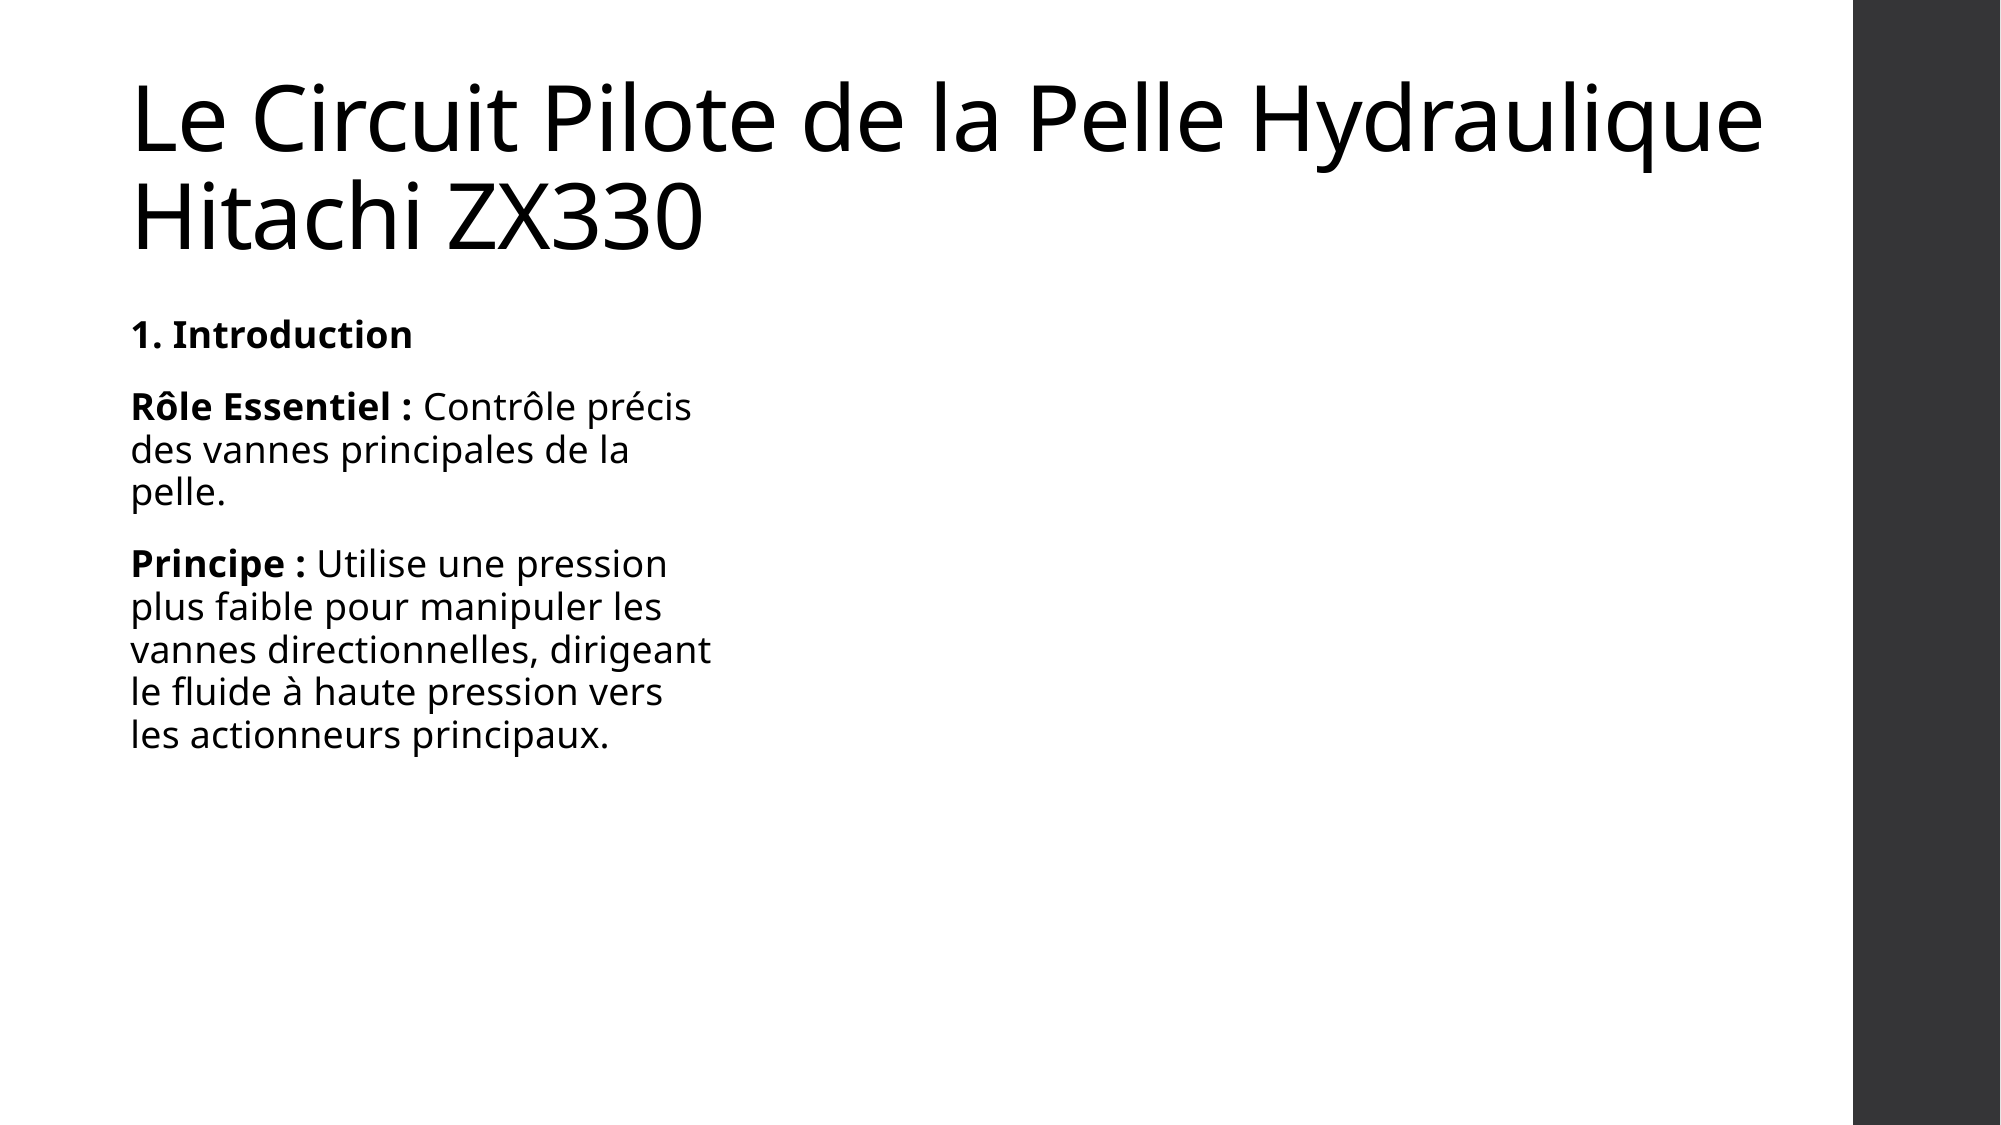

# Le Circuit Pilote de la Pelle Hydraulique Hitachi ZX330
1. Introduction
Rôle Essentiel : Contrôle précis des vannes principales de la pelle.
Principe : Utilise une pression plus faible pour manipuler les vannes directionnelles, dirigeant le fluide à haute pression vers les actionneurs principaux.